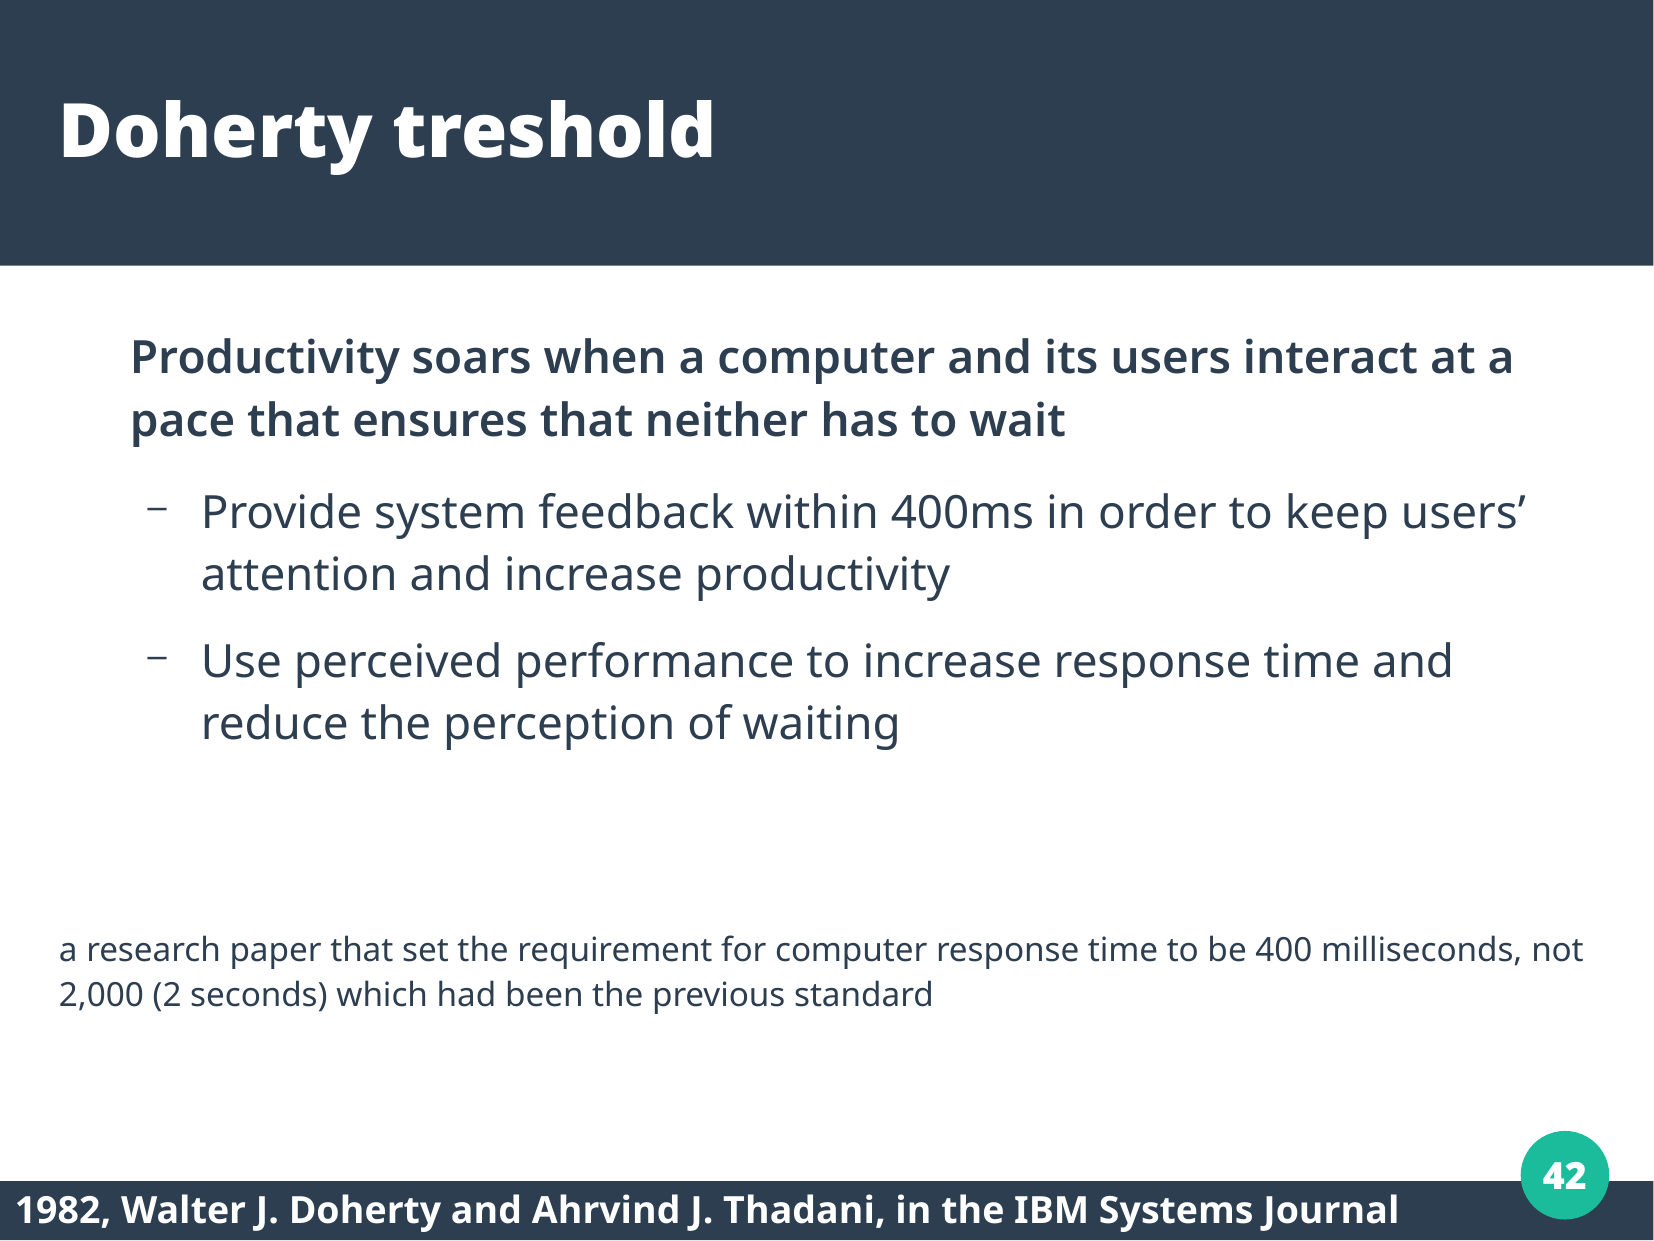

# Doherty treshold
Productivity soars when a computer and its users interact at a pace that ensures that neither has to wait
Provide system feedback within 400ms in order to keep users’ attention and increase productivity
Use perceived performance to increase response time and reduce the perception of waiting
a research paper that set the requirement for computer response time to be 400 milliseconds, not 2,000 (2 seconds) which had been the previous standard
42
1982, Walter J. Doherty and Ahrvind J. Thadani, in the IBM Systems Journal